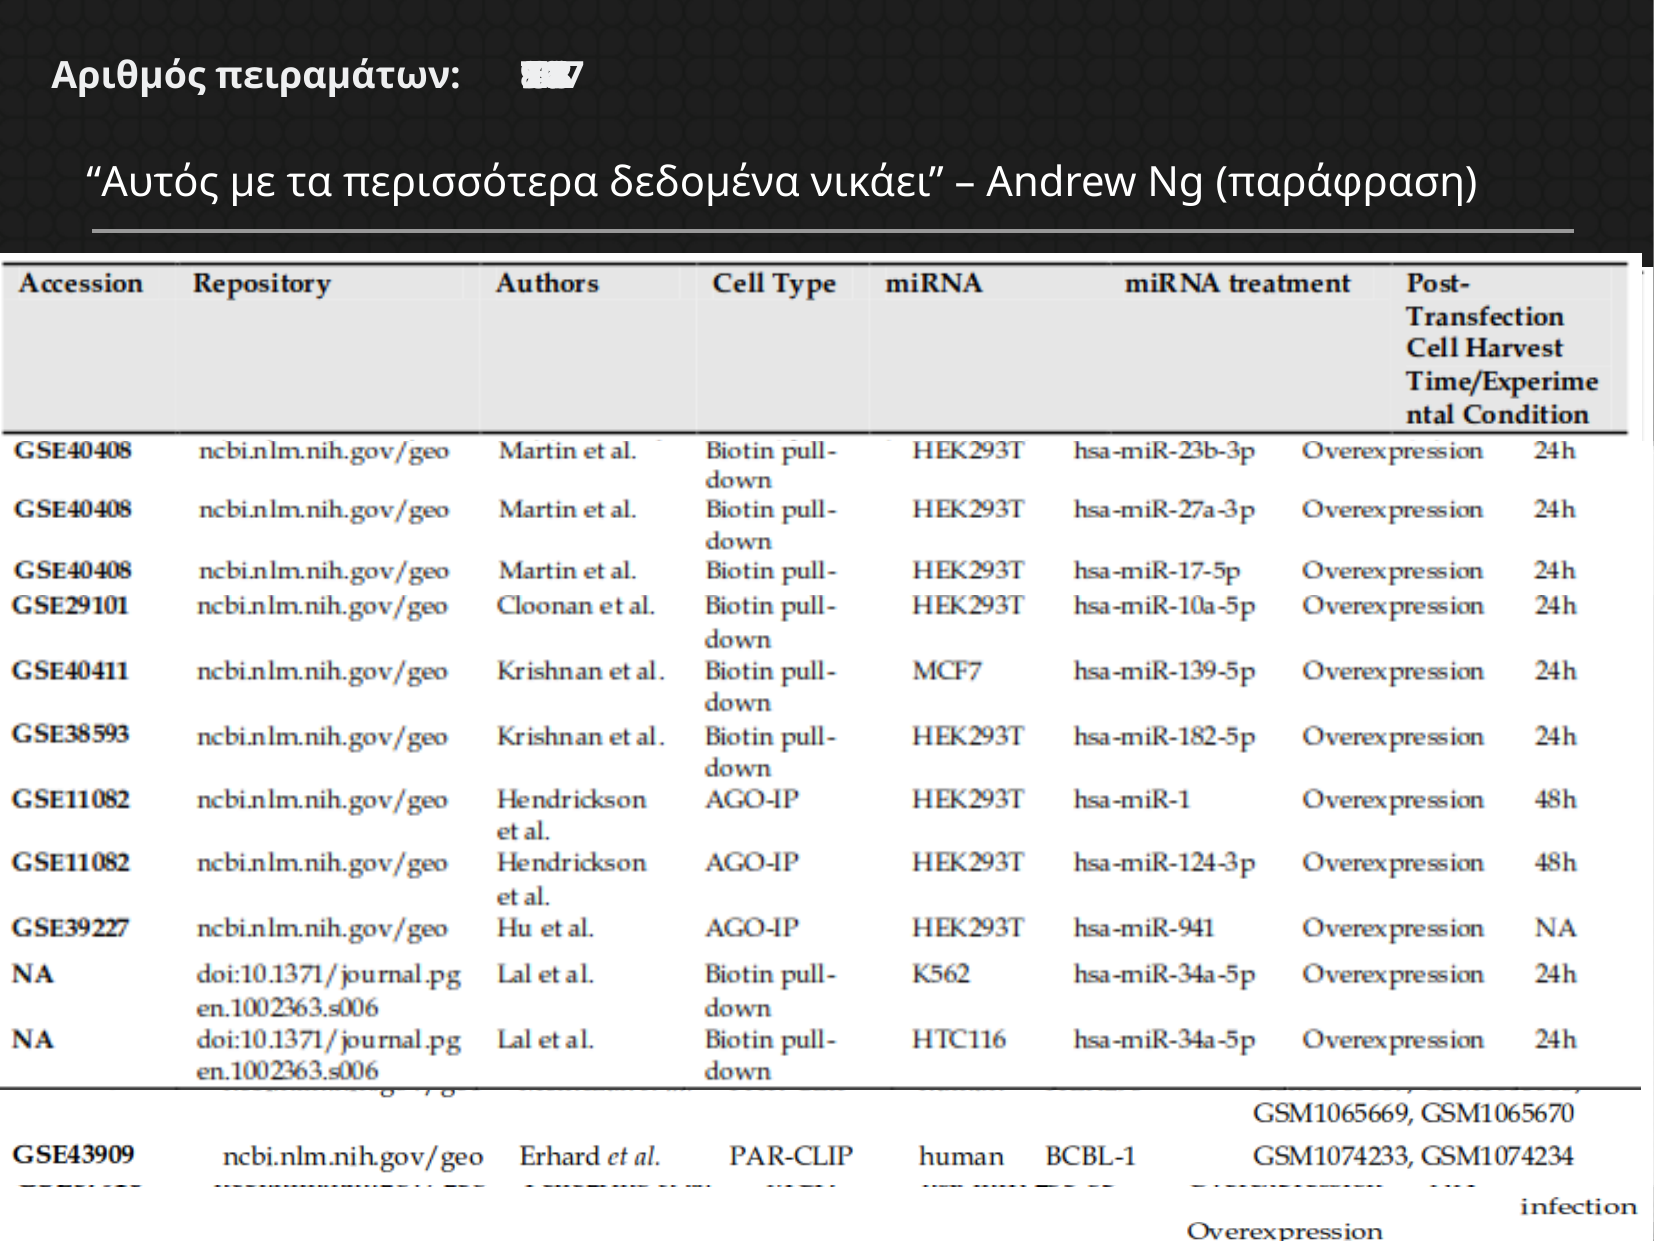

Αριθμός πειραμάτων:
58
76
18
48
32
81
96
107
# “Αυτός με τα περισσότερα δεδομένα νικάει” – Andrew Ng (παράφραση)